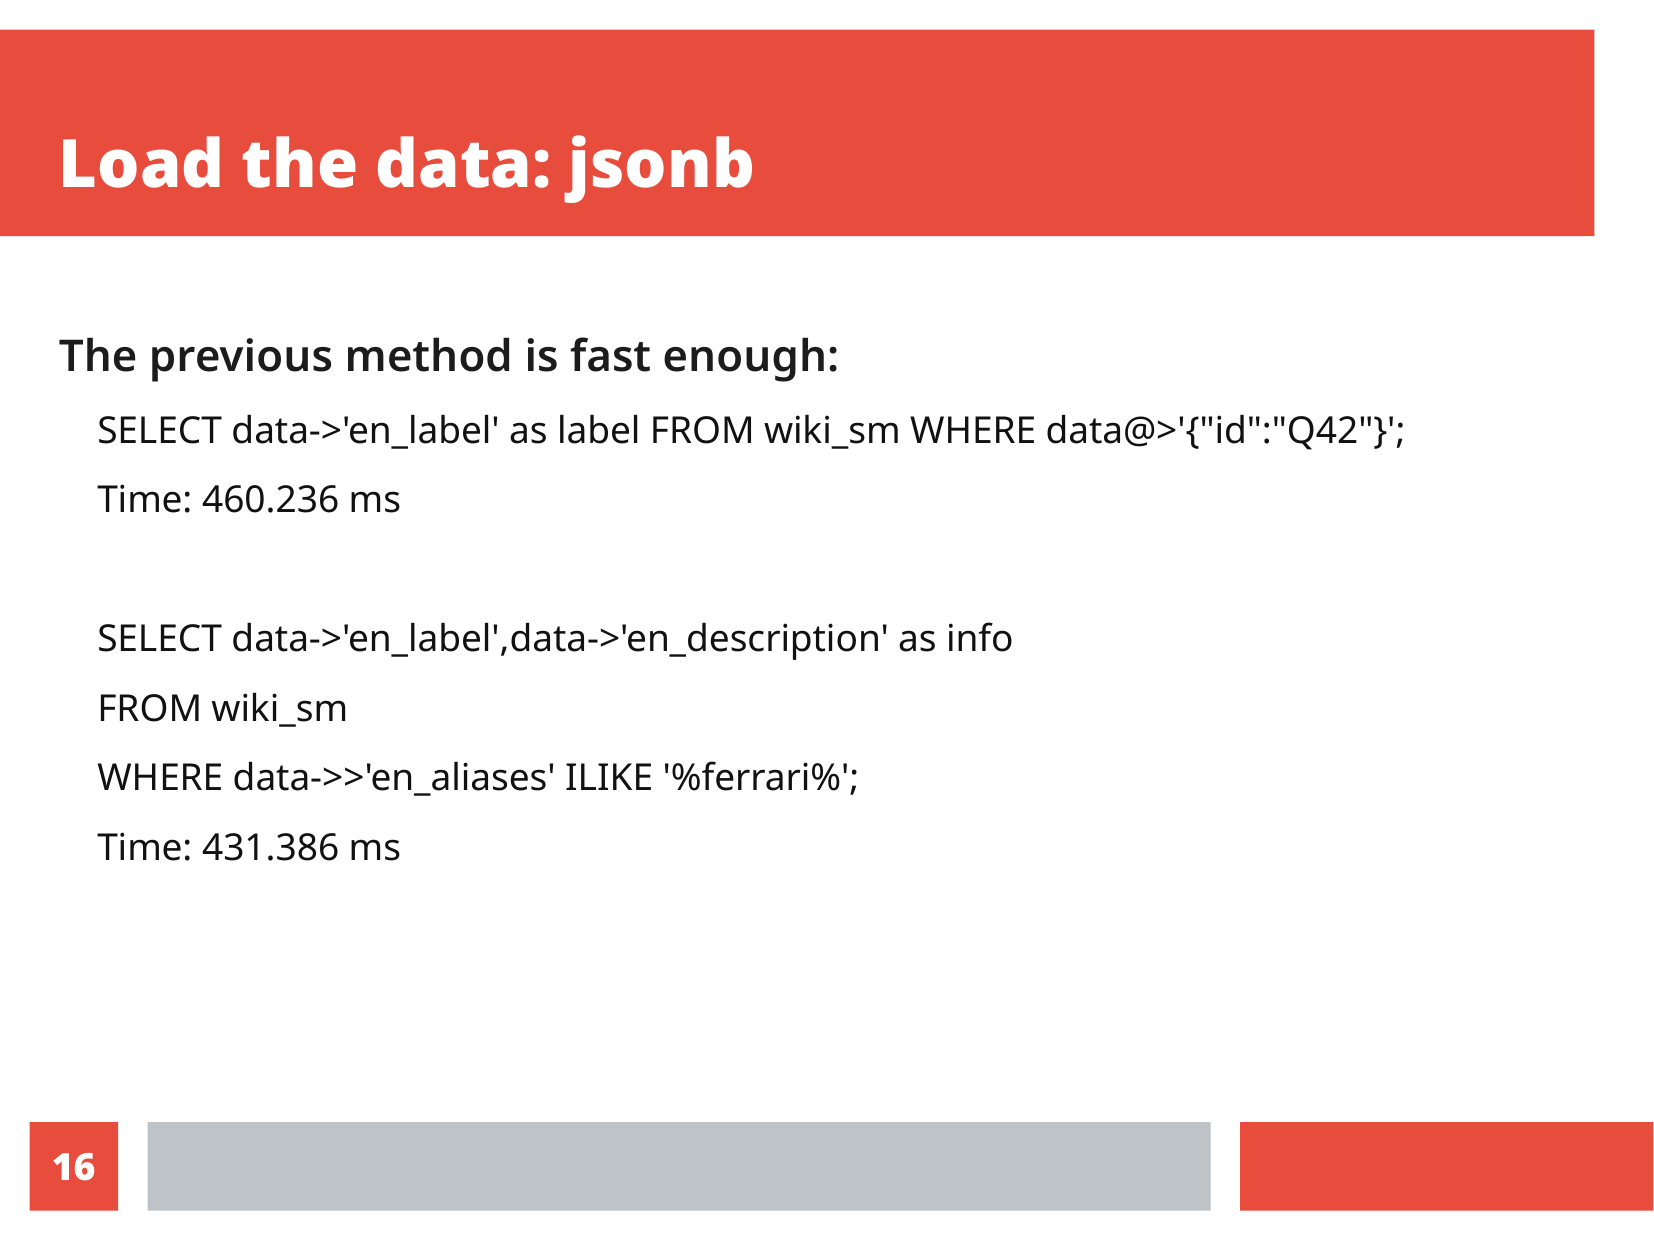

# Load the data: jsonb
The previous method is fast enough:
SELECT data->'en_label' as label FROM wiki_sm WHERE data@>'{"id":"Q42"}';
Time: 460.236 ms
SELECT data->'en_label',data->'en_description' as info
FROM wiki_sm
WHERE data->>'en_aliases' ILIKE '%ferrari%';
Time: 431.386 ms
16